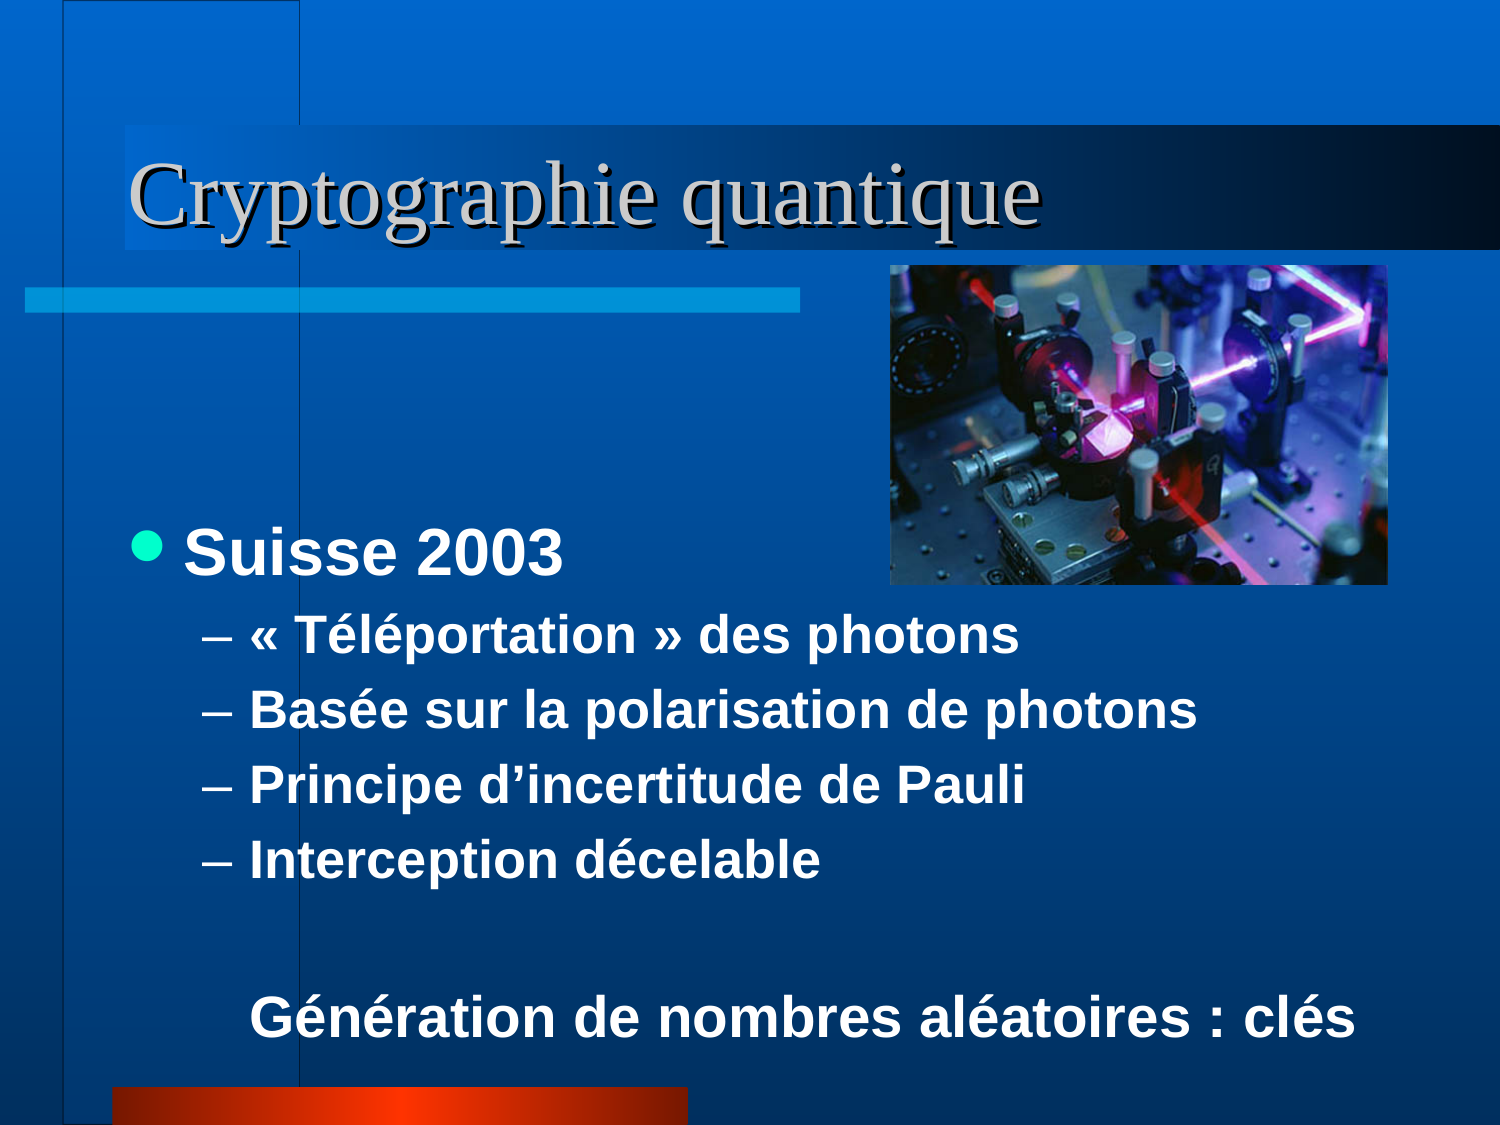

# Cryptographie quantique
Suisse 2003
« Téléportation » des photons
Basée sur la polarisation de photons
Principe d’incertitude de Pauli
Interception décelable
Génération de nombres aléatoires : clés